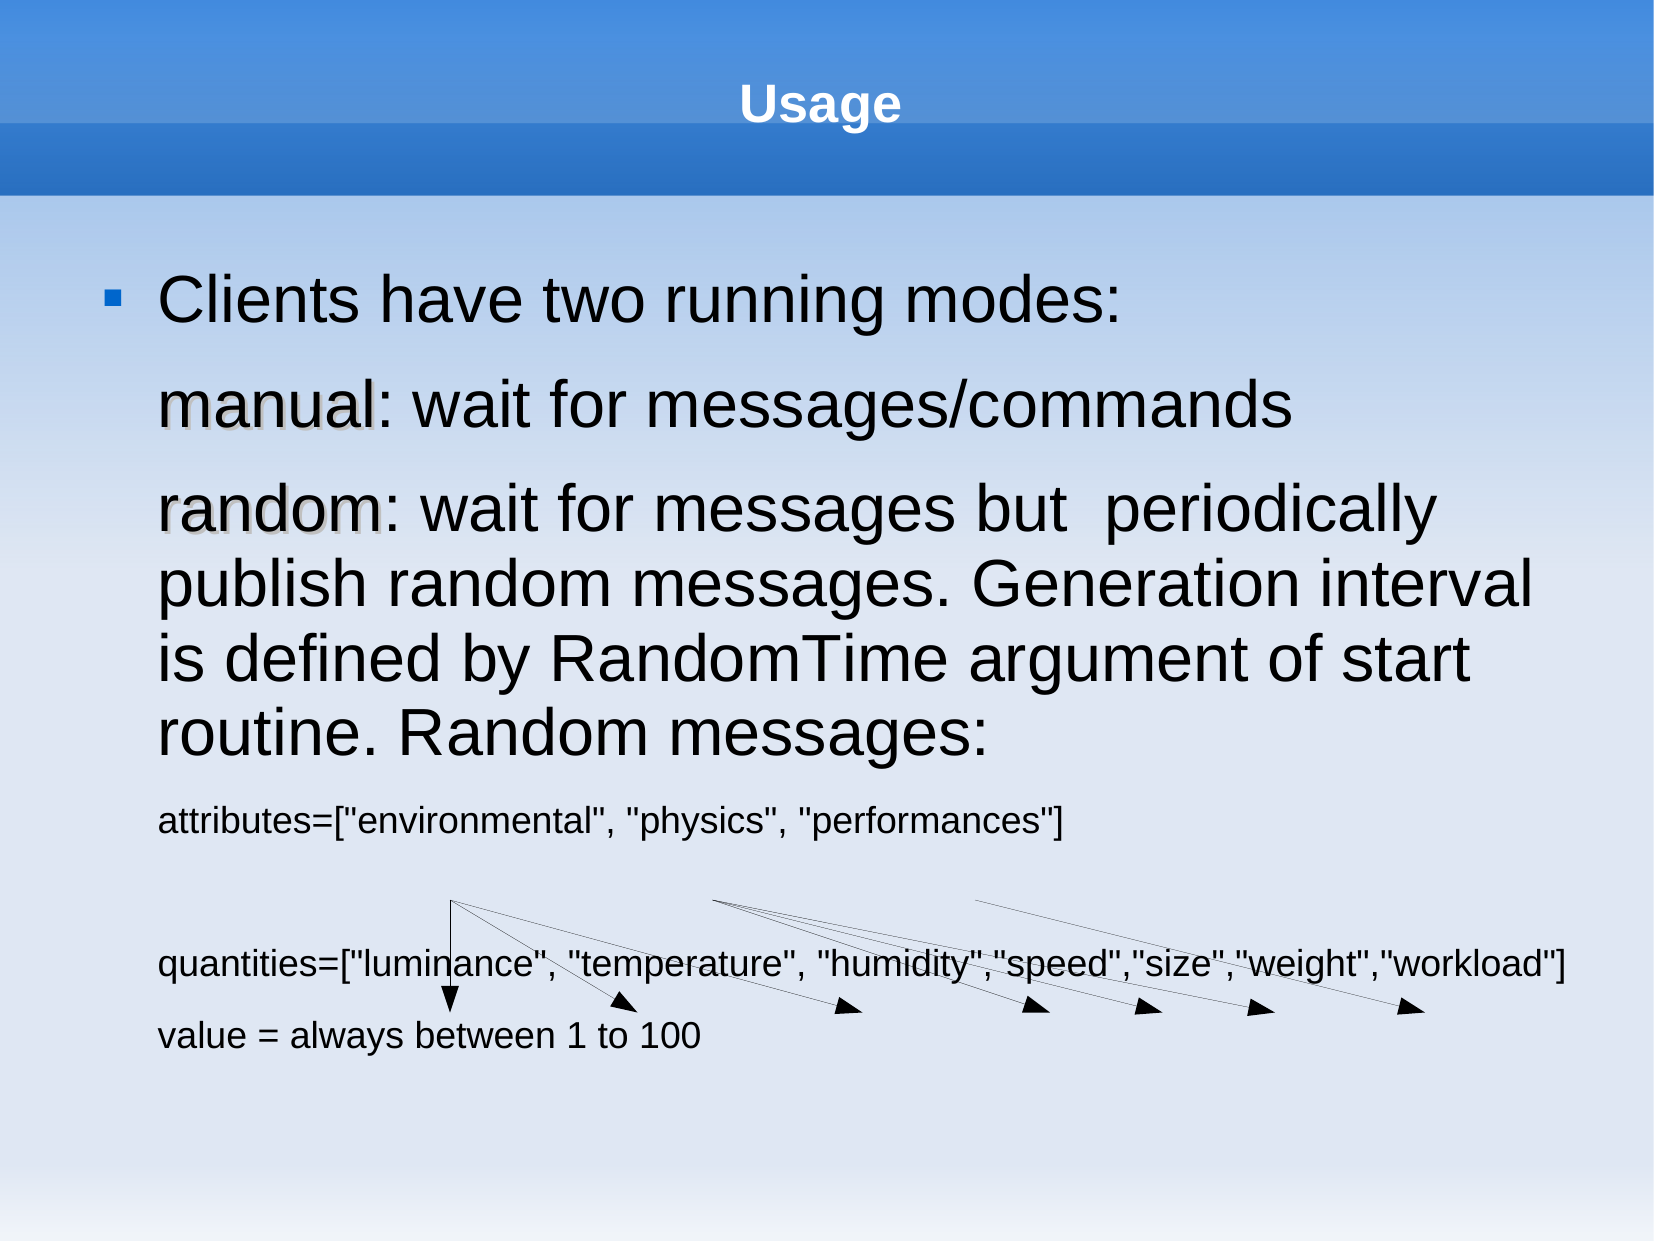

# Usage
Clients have two running modes:
manual: wait for messages/commands
random: wait for messages but periodically publish random messages. Generation interval is defined by RandomTime argument of start routine. Random messages:
attributes=["environmental", "physics", "performances"]
quantities=["luminance", "temperature", "humidity","speed","size","weight","workload"]
value = always between 1 to 100